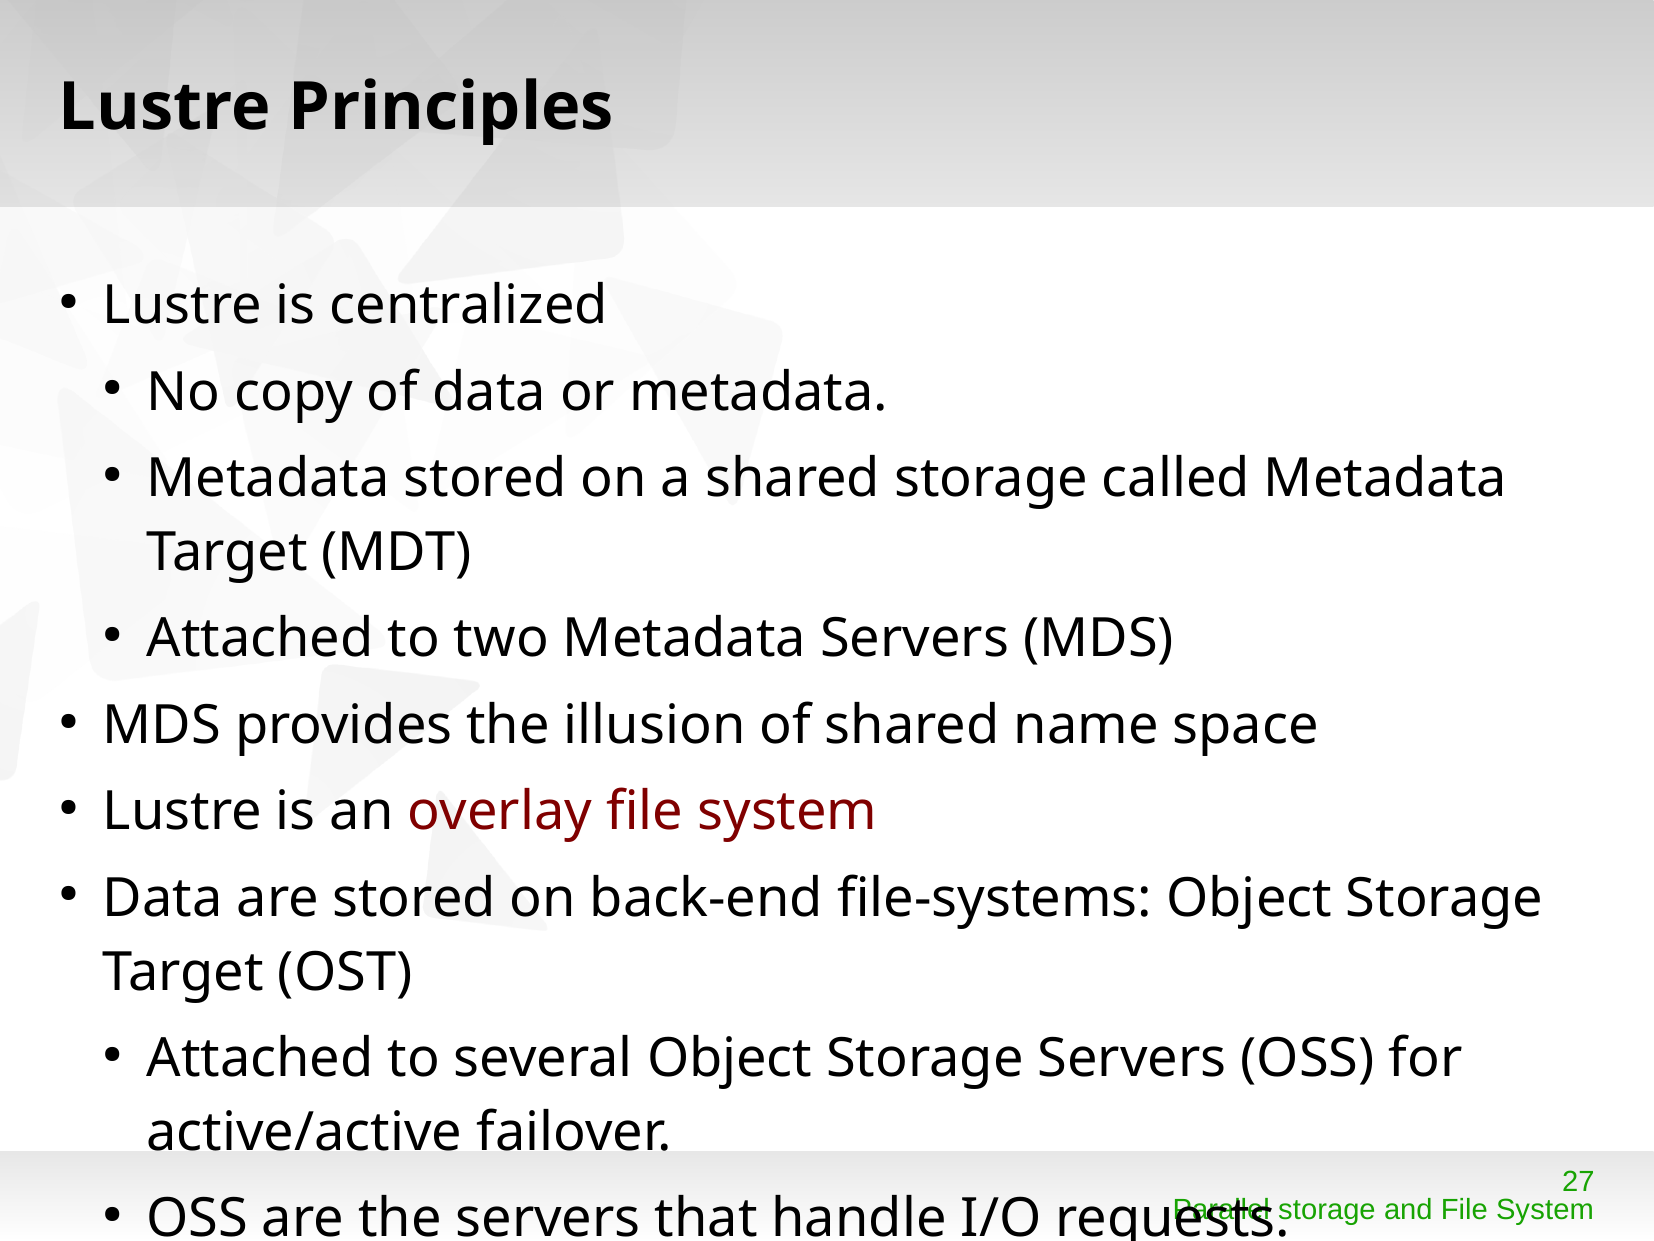

# Lustre Principles
Lustre is centralized
No copy of data or metadata.
Metadata stored on a shared storage called Metadata Target (MDT)
Attached to two Metadata Servers (MDS)
MDS provides the illusion of shared name space
Lustre is an overlay file system
Data are stored on back-end file-systems: Object Storage Target (OST)
Attached to several Object Storage Servers (OSS) for active/active failover.
OSS are the servers that handle I/O requests.
Remote clients that can mount the Lustre filesystem, e.g. your Linux cluster Compute nodes.
27
Parallel storage and File System